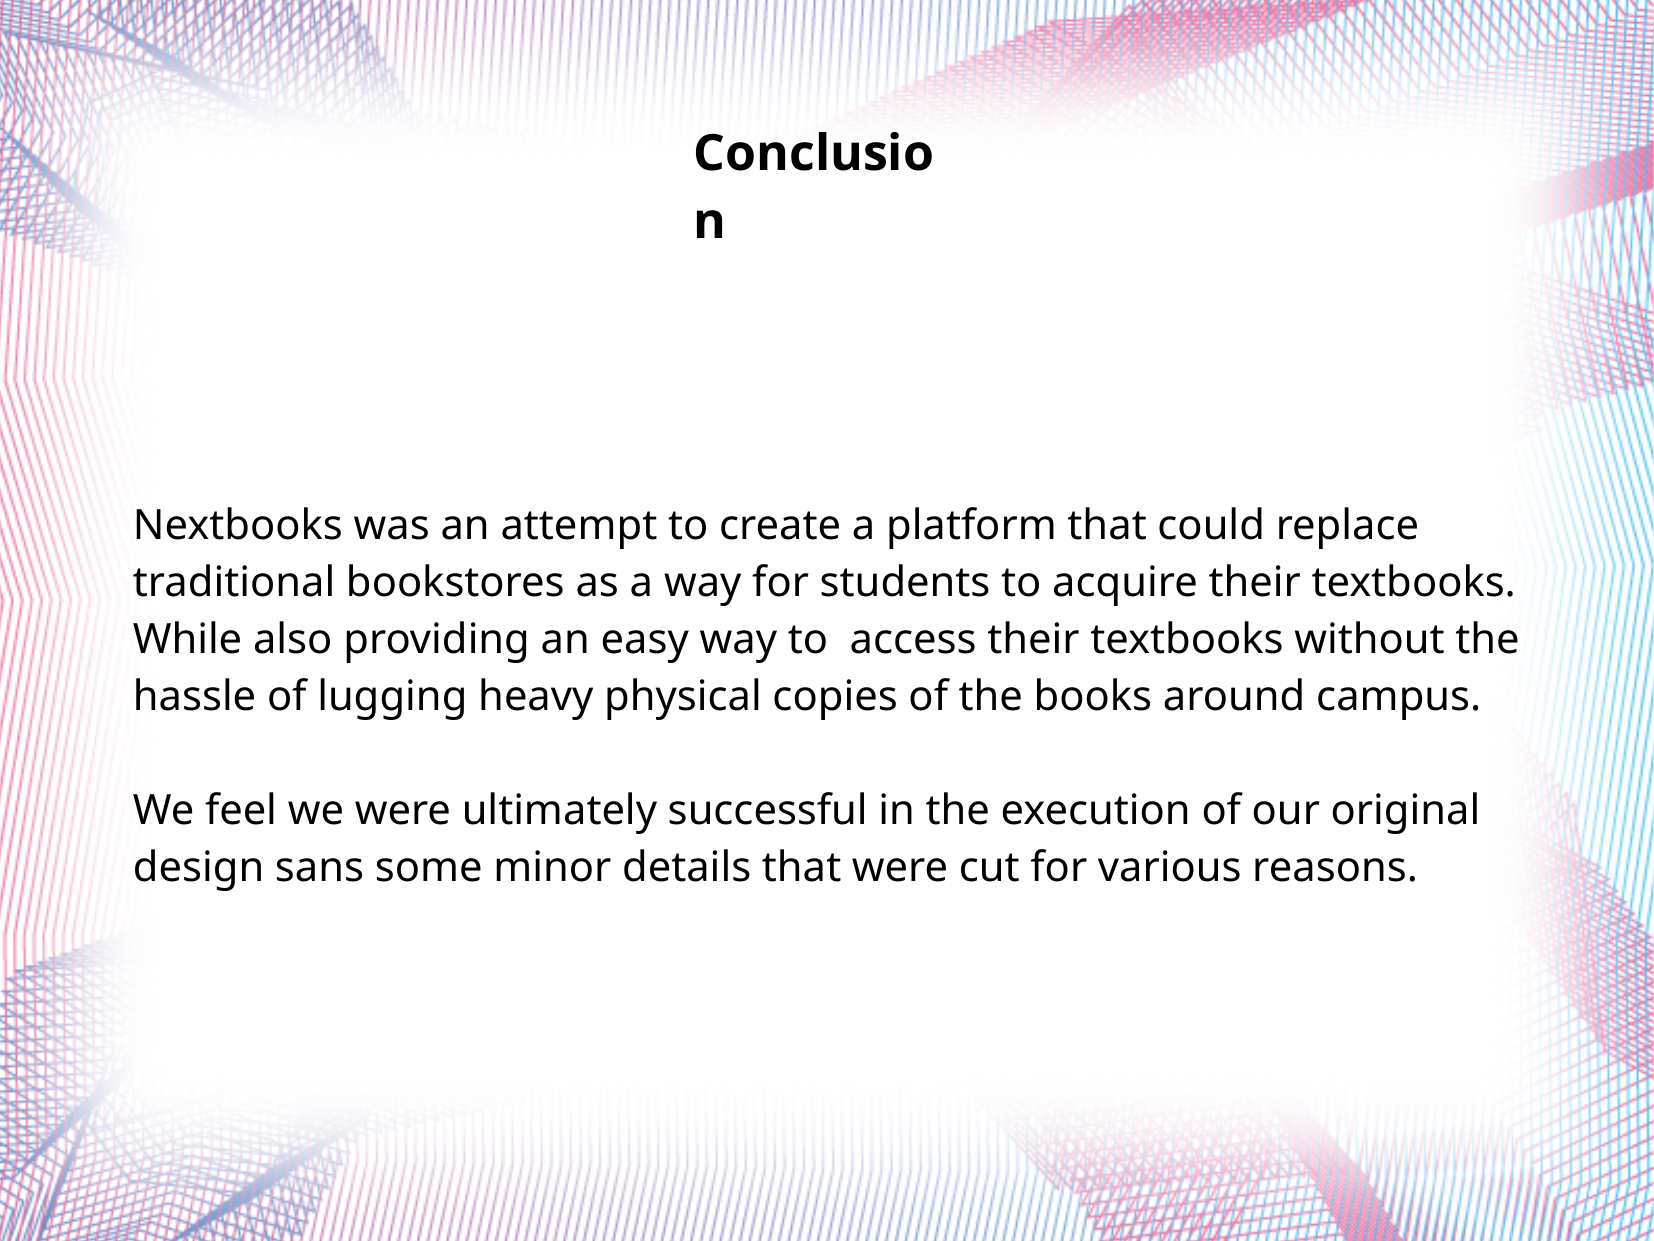

Conclusion
Nextbooks was an attempt to create a platform that could replace traditional bookstores as a way for students to acquire their textbooks. While also providing an easy way to access their textbooks without the hassle of lugging heavy physical copies of the books around campus.
We feel we were ultimately successful in the execution of our original design sans some minor details that were cut for various reasons.